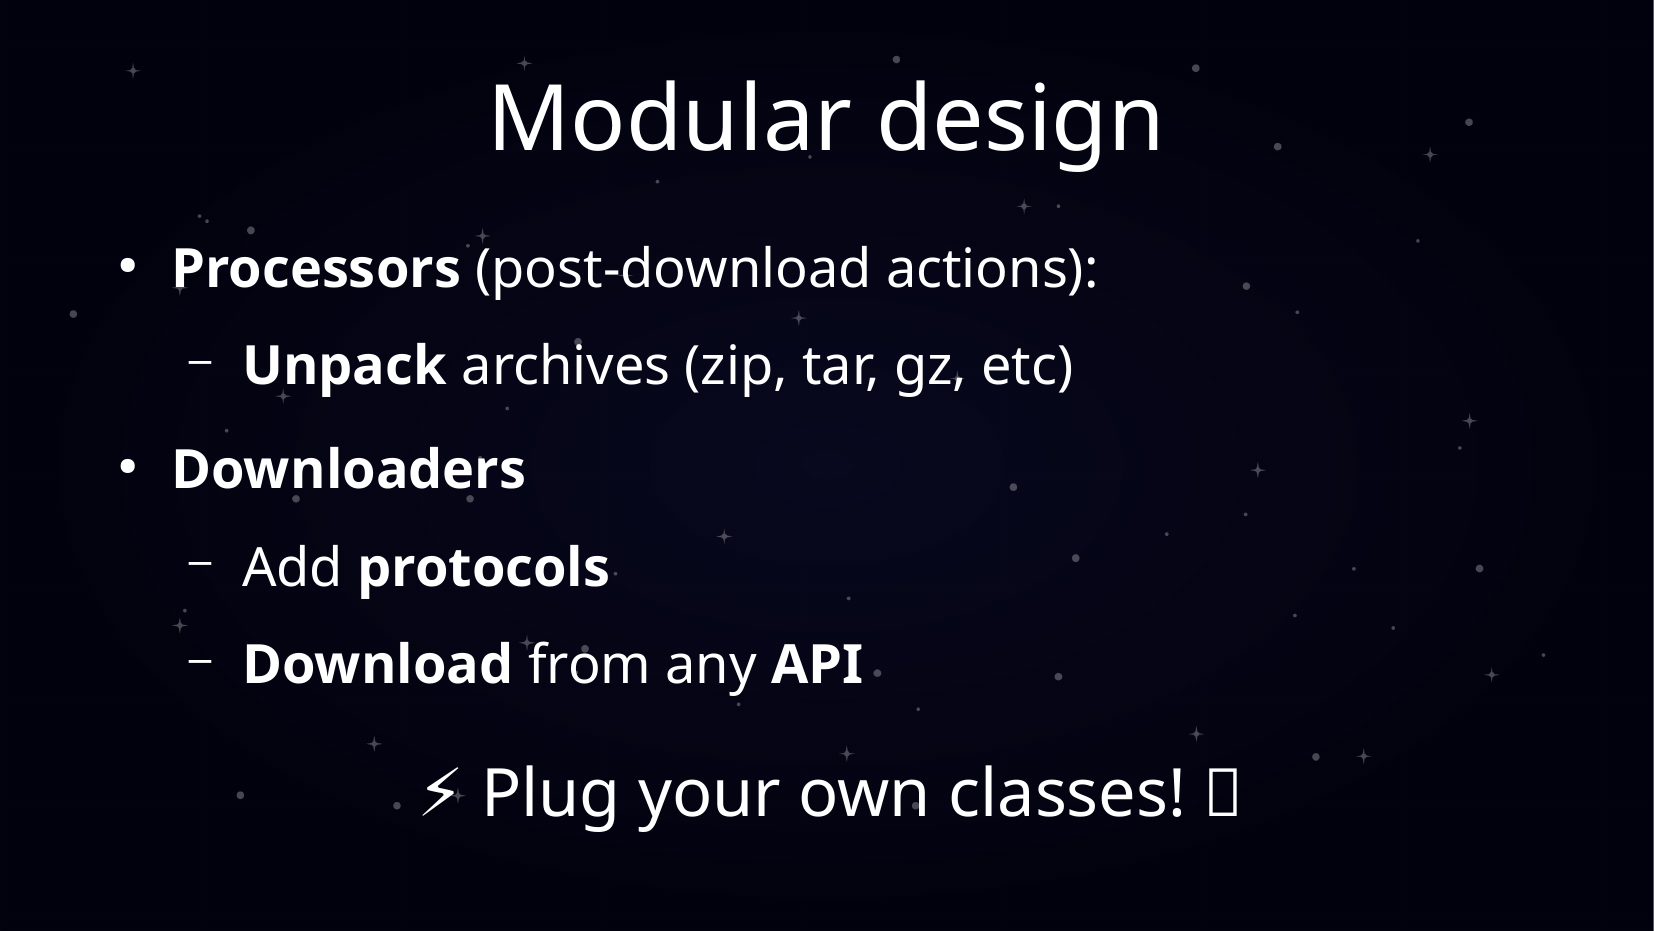

# Modular design
Processors (post-download actions):
Unpack archives (zip, tar, gz, etc)
Downloaders
Add protocols
Download from any API
⚡ Plug your own classes! 🔌